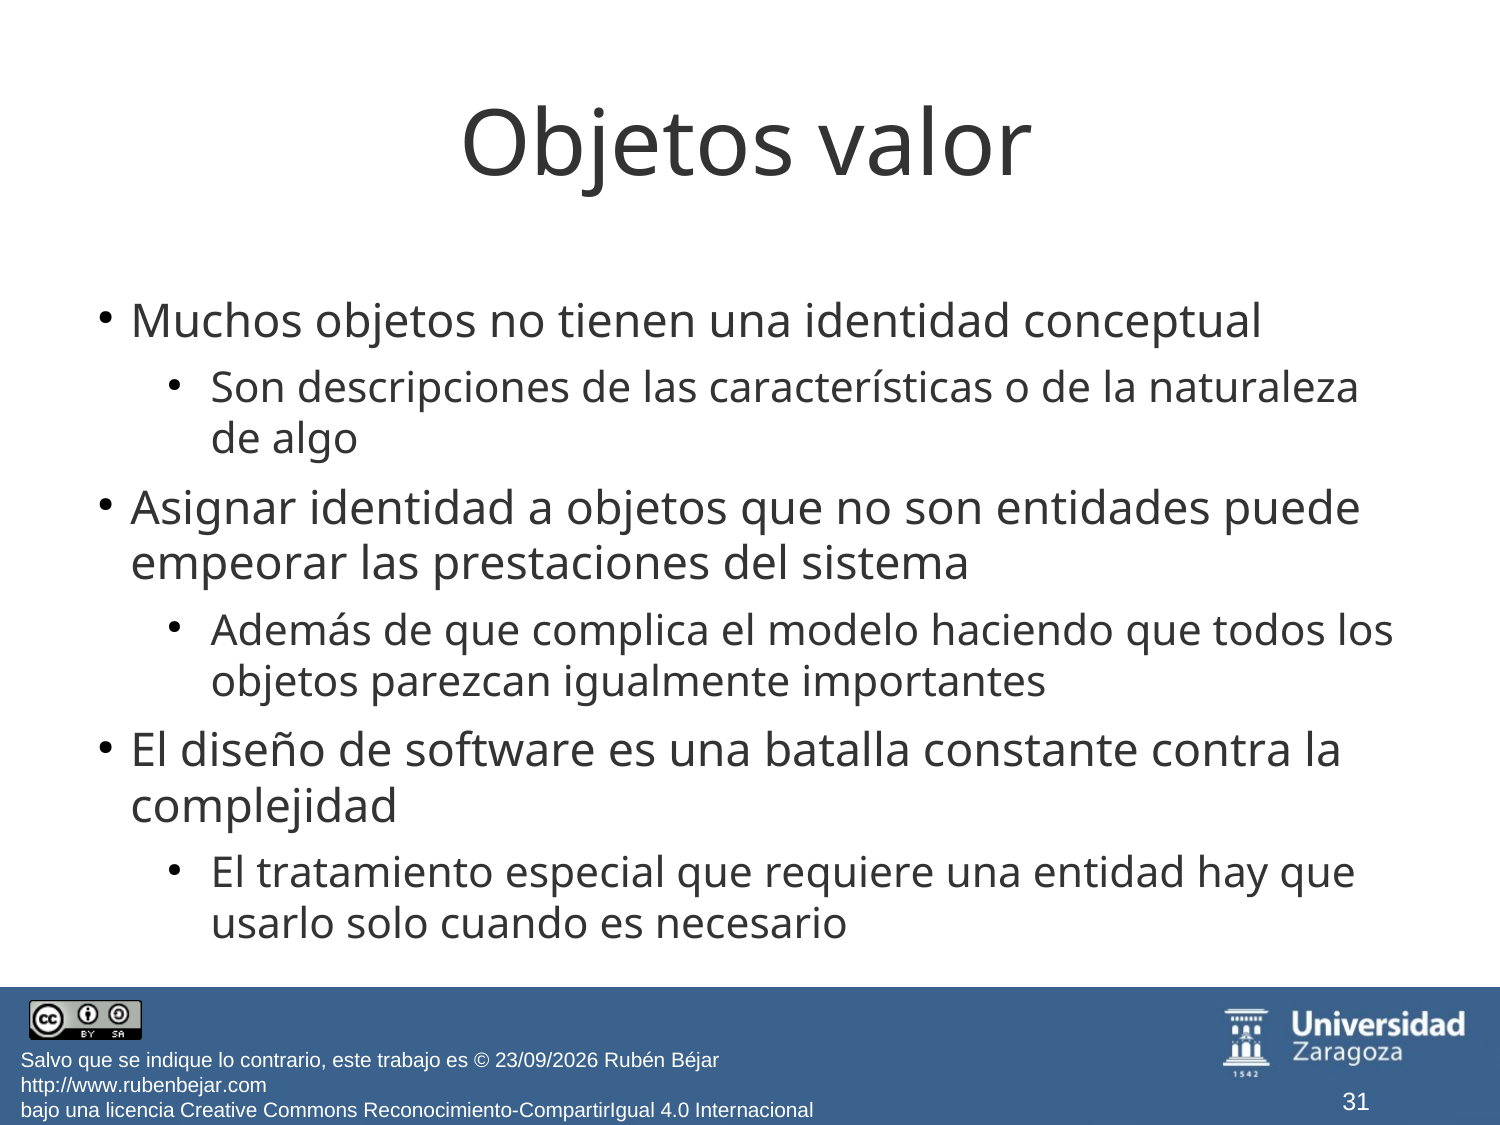

# Objetos valor
Muchos objetos no tienen una identidad conceptual
Son descripciones de las características o de la naturaleza de algo
Asignar identidad a objetos que no son entidades puede empeorar las prestaciones del sistema
Además de que complica el modelo haciendo que todos los objetos parezcan igualmente importantes
El diseño de software es una batalla constante contra la complejidad
El tratamiento especial que requiere una entidad hay que usarlo solo cuando es necesario